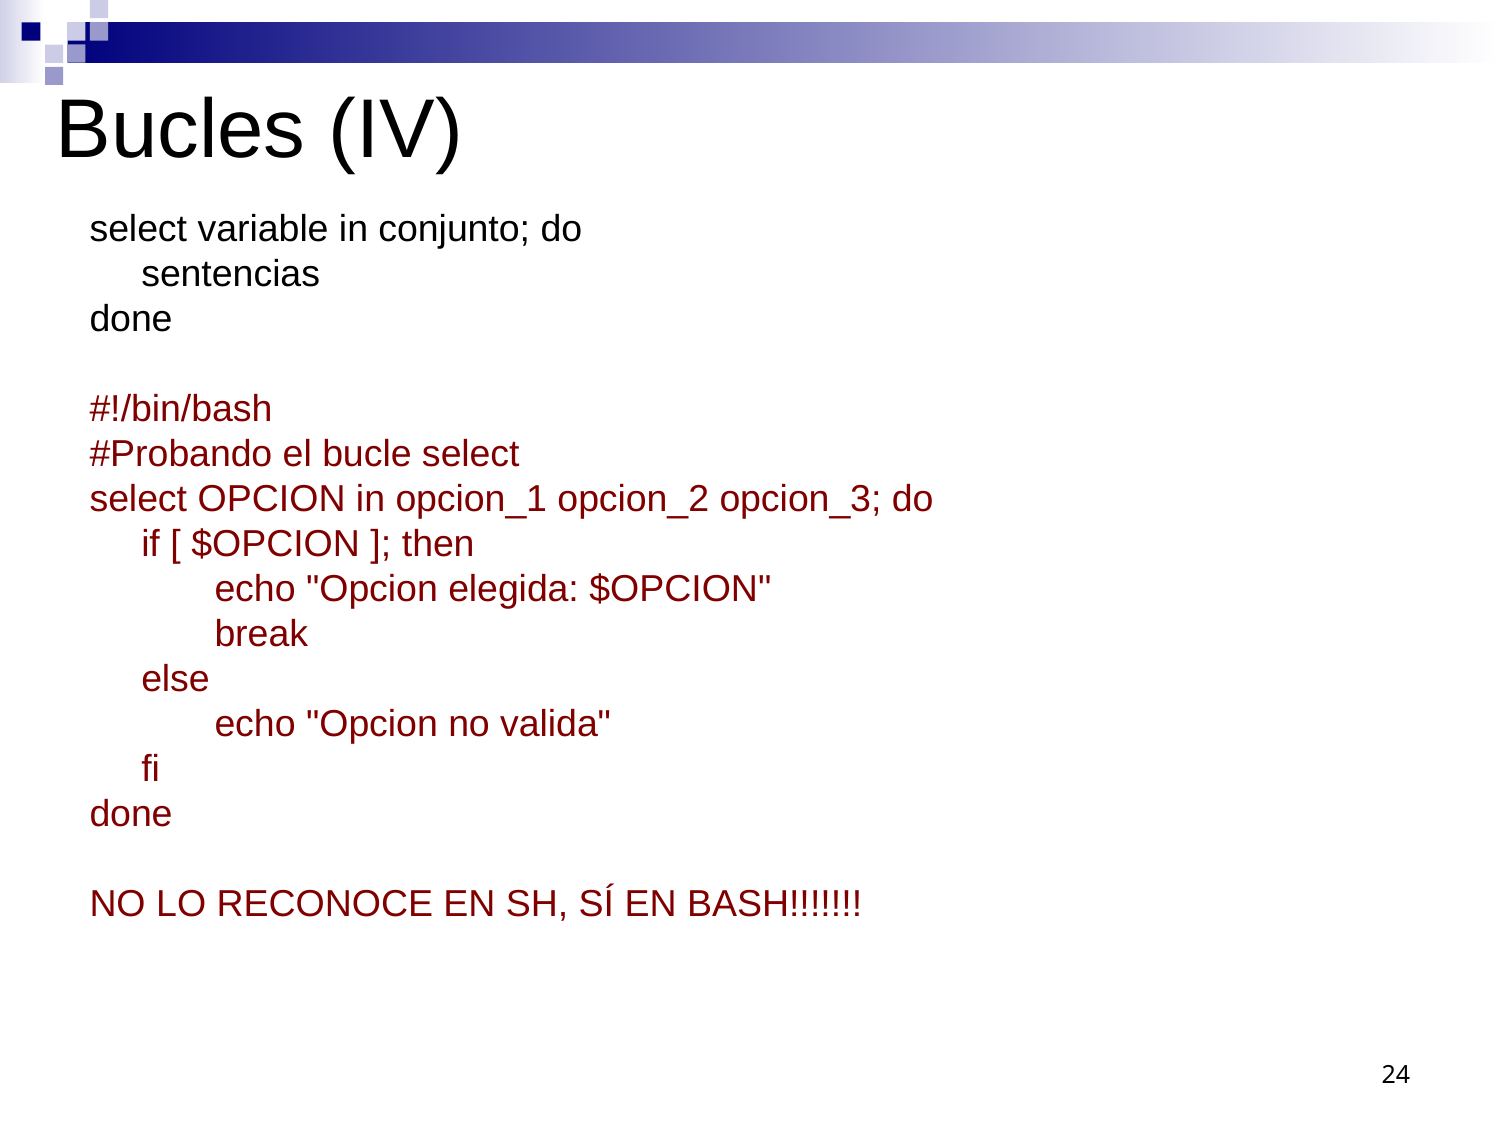

Bucles (IV)
select variable in conjunto; do
	sentencias
done
#!/bin/bash
#Probando el bucle select
select OPCION in opcion_1 opcion_2 opcion_3; do
	if [ $OPCION ]; then
		echo "Opcion elegida: $OPCION"
		break
	else
		echo "Opcion no valida"
	fi
done
NO LO RECONOCE EN SH, SÍ EN BASH!!!!!!!